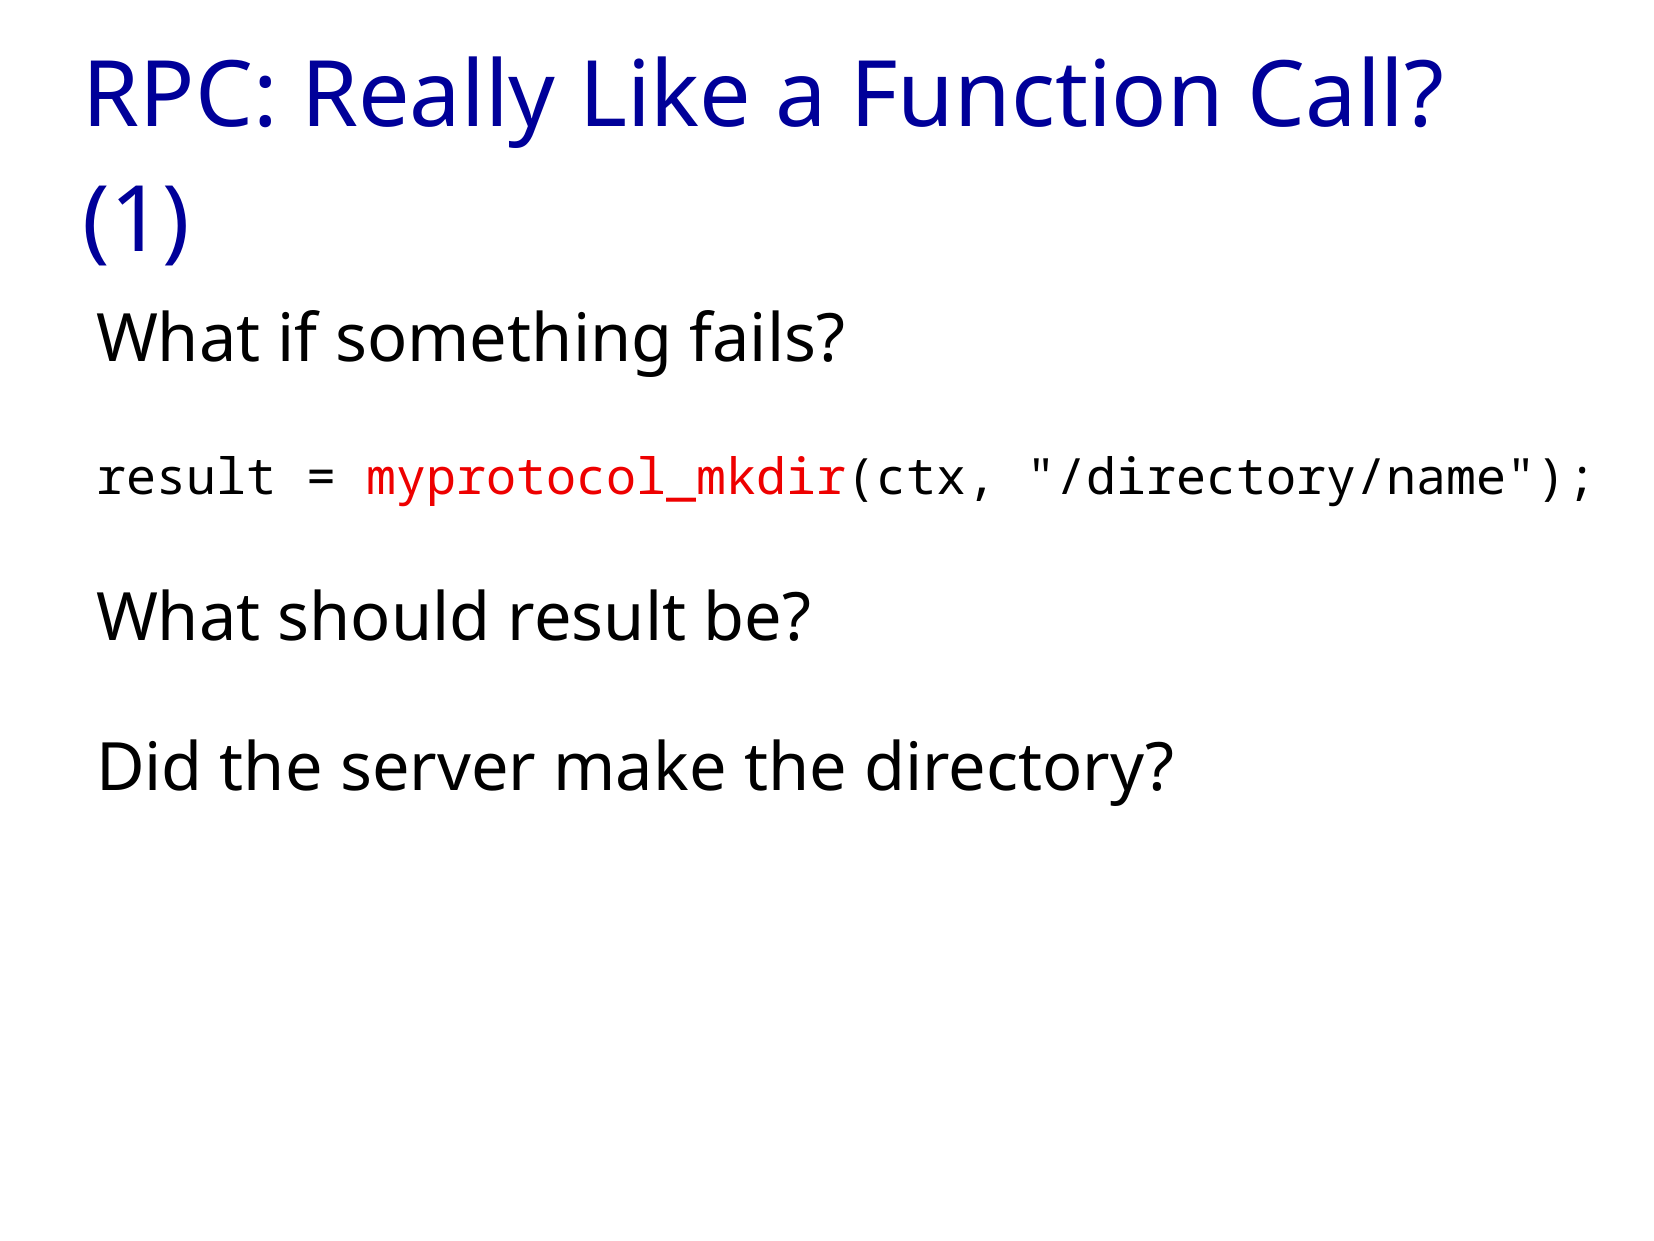

# RPC: Really Like a Function Call? (1)
What if something fails?
result = myprotocol_mkdir(ctx, "/directory/name");
What should result be?
Did the server make the directory?